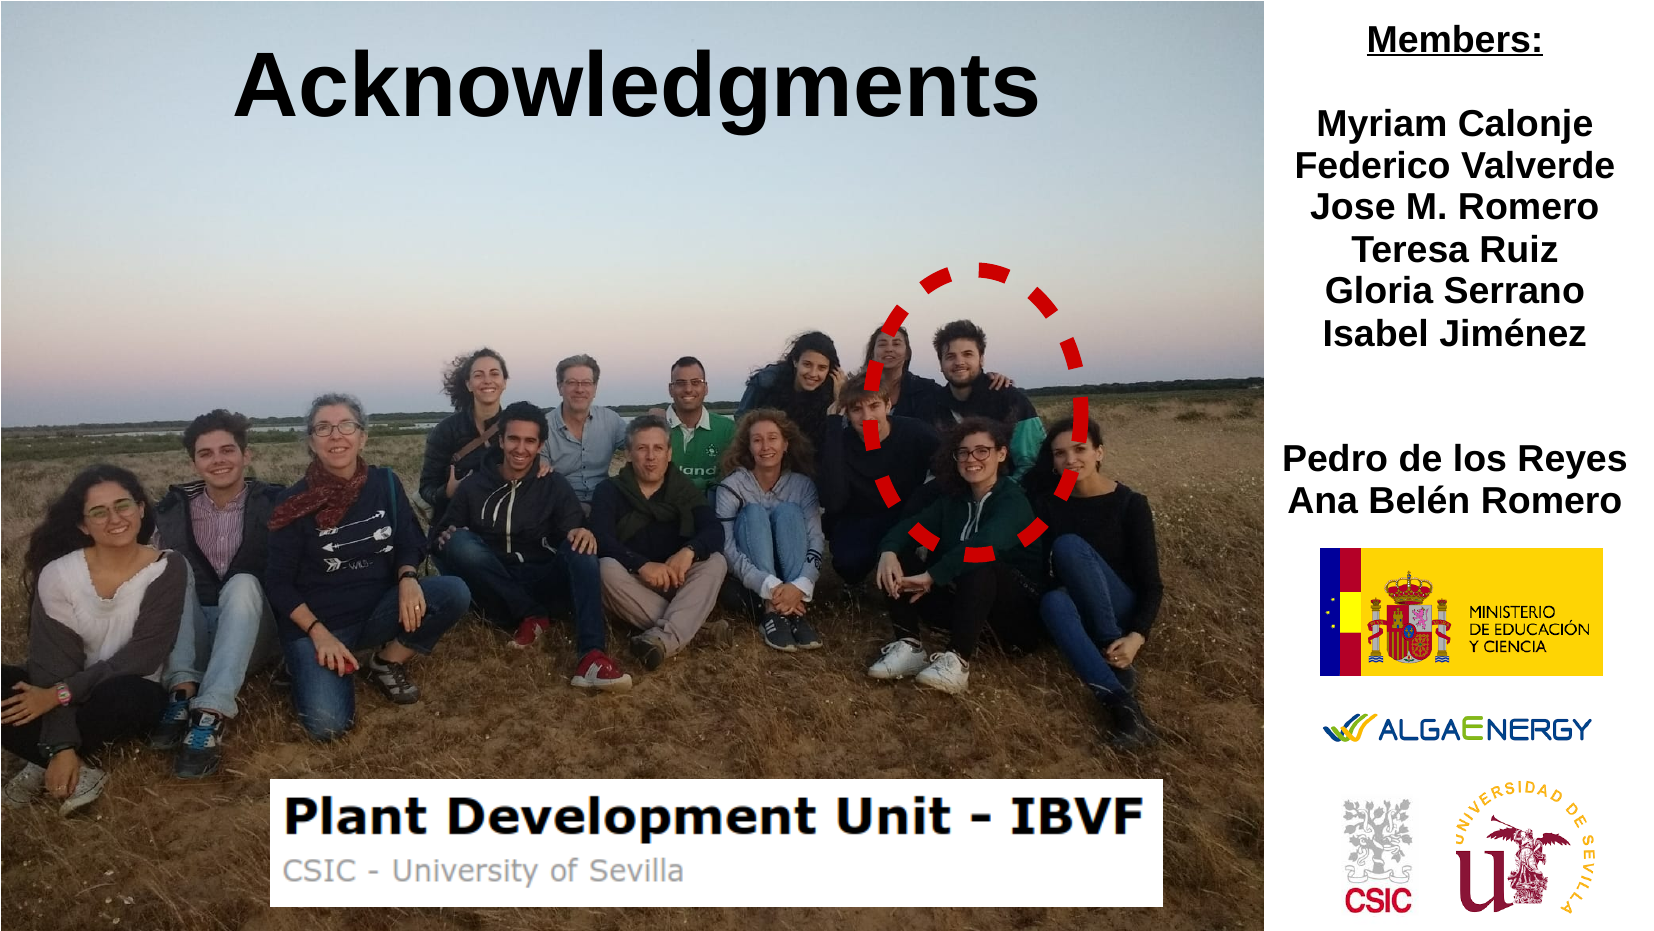

# Acknowledgments
Members:
Myriam Calonje
Federico Valverde
Jose M. Romero
Teresa Ruiz
Gloria Serrano
Isabel Jiménez
Pedro de los Reyes
Ana Belén Romero